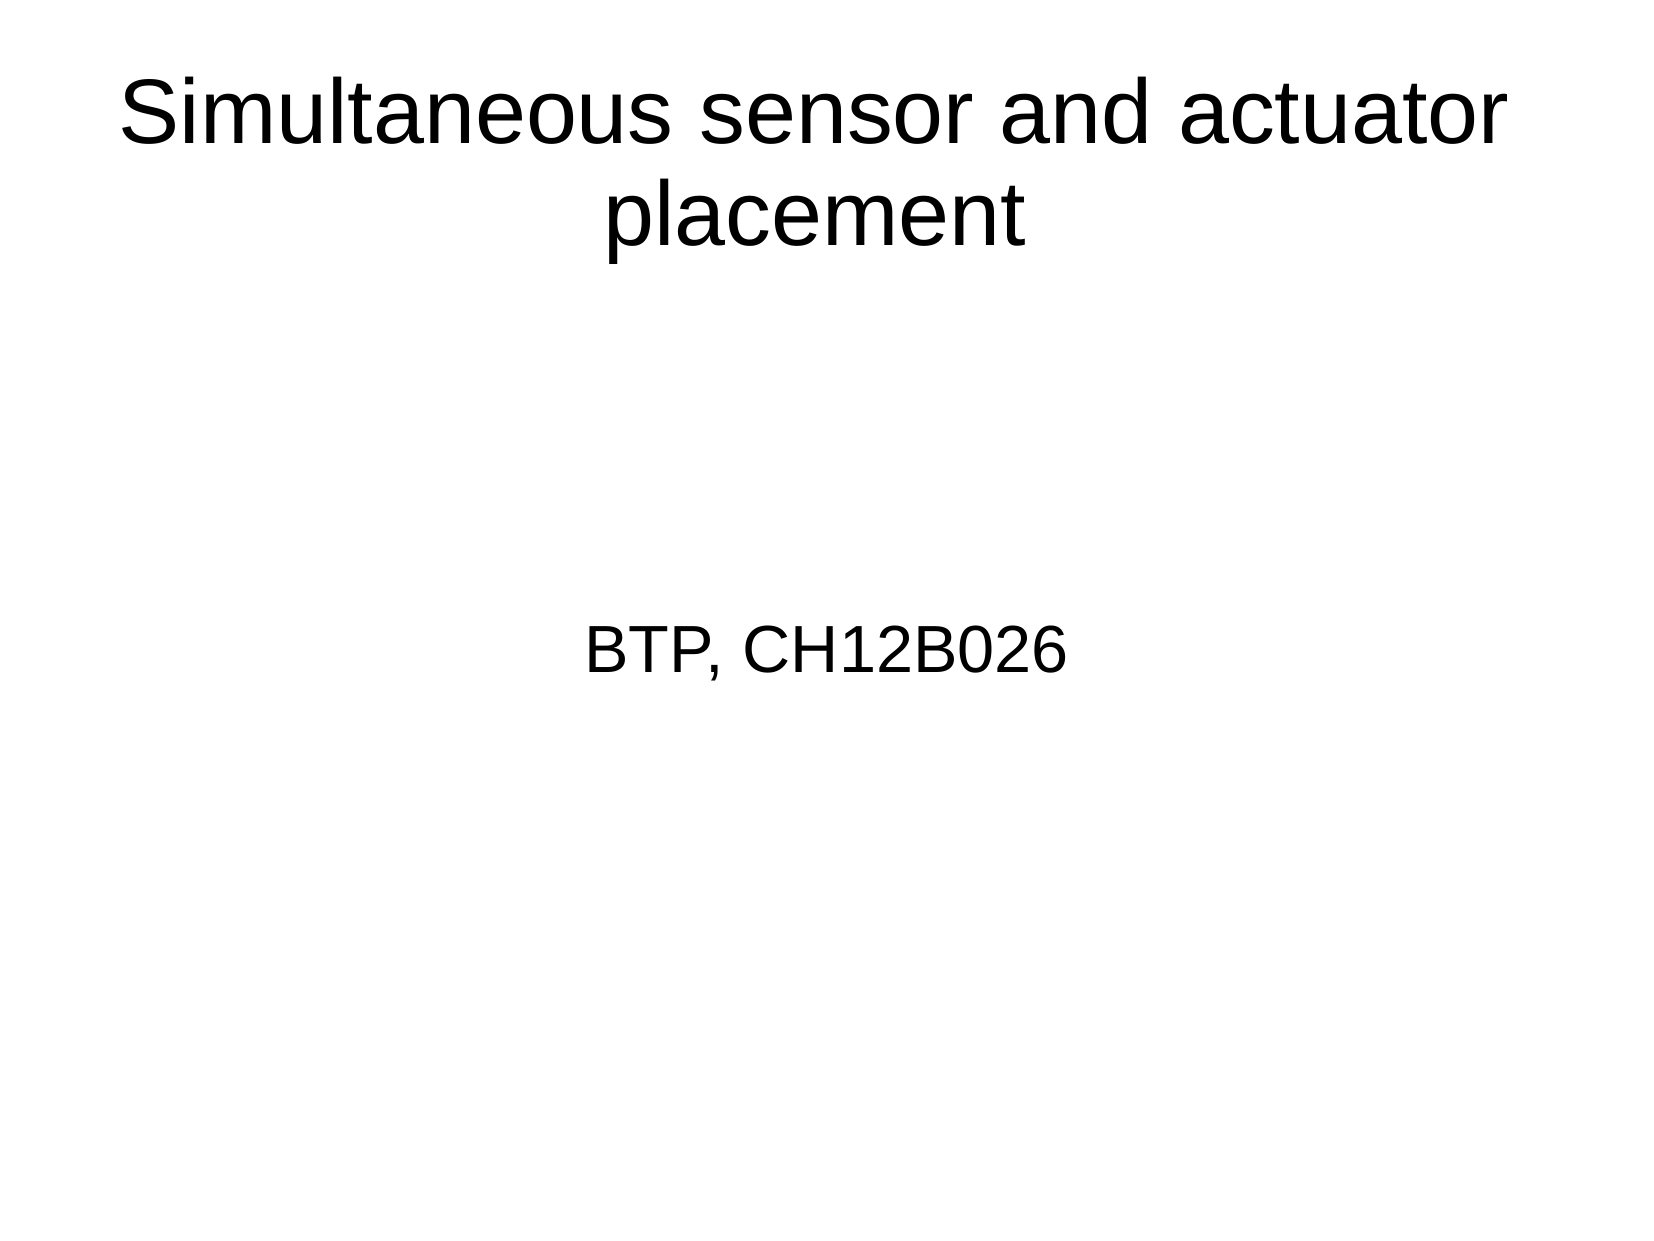

# Simultaneous sensor and actuator placement
BTP, CH12B026